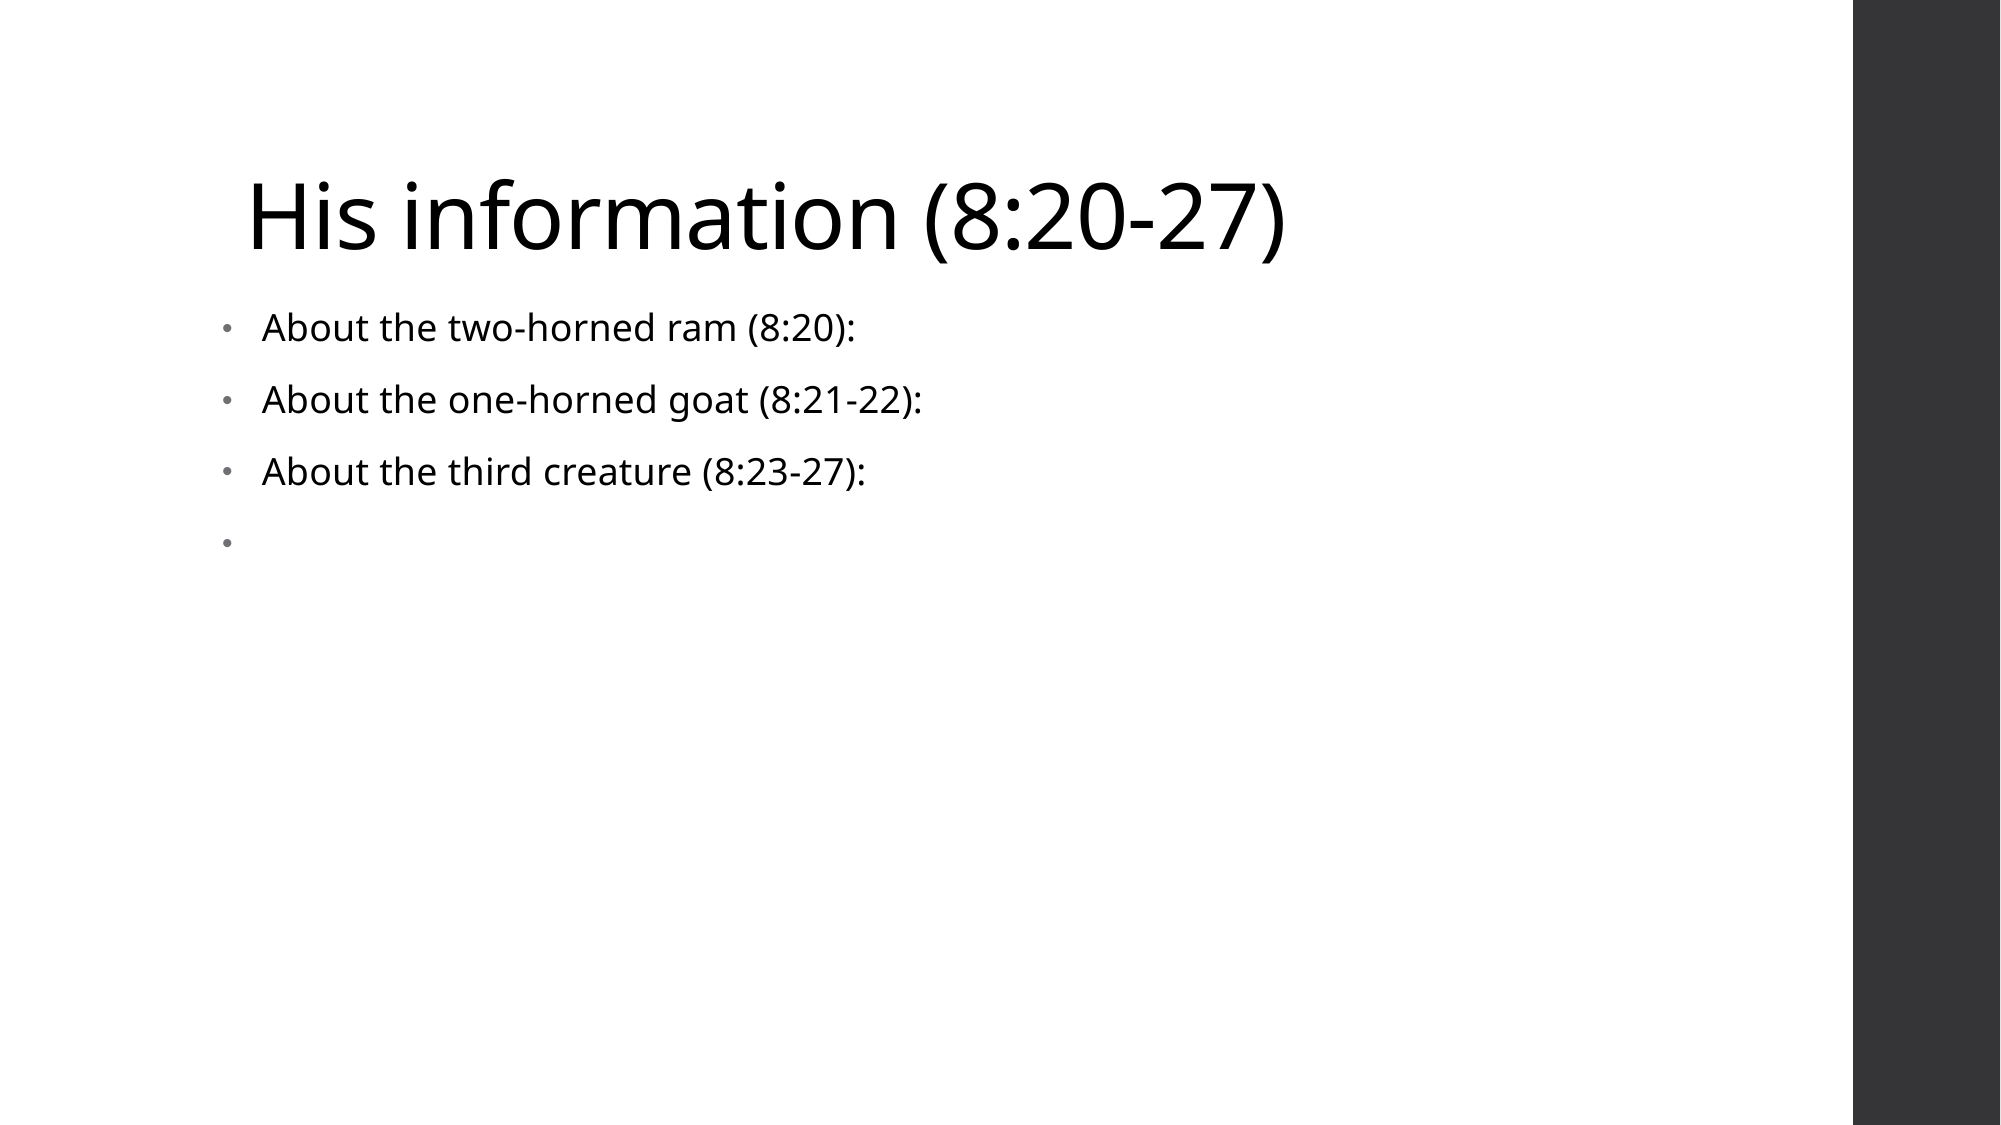

# His information (8:20-27)
 About the two-horned ram (8:20):
 About the one-horned goat (8:21-22):
 About the third creature (8:23-27):